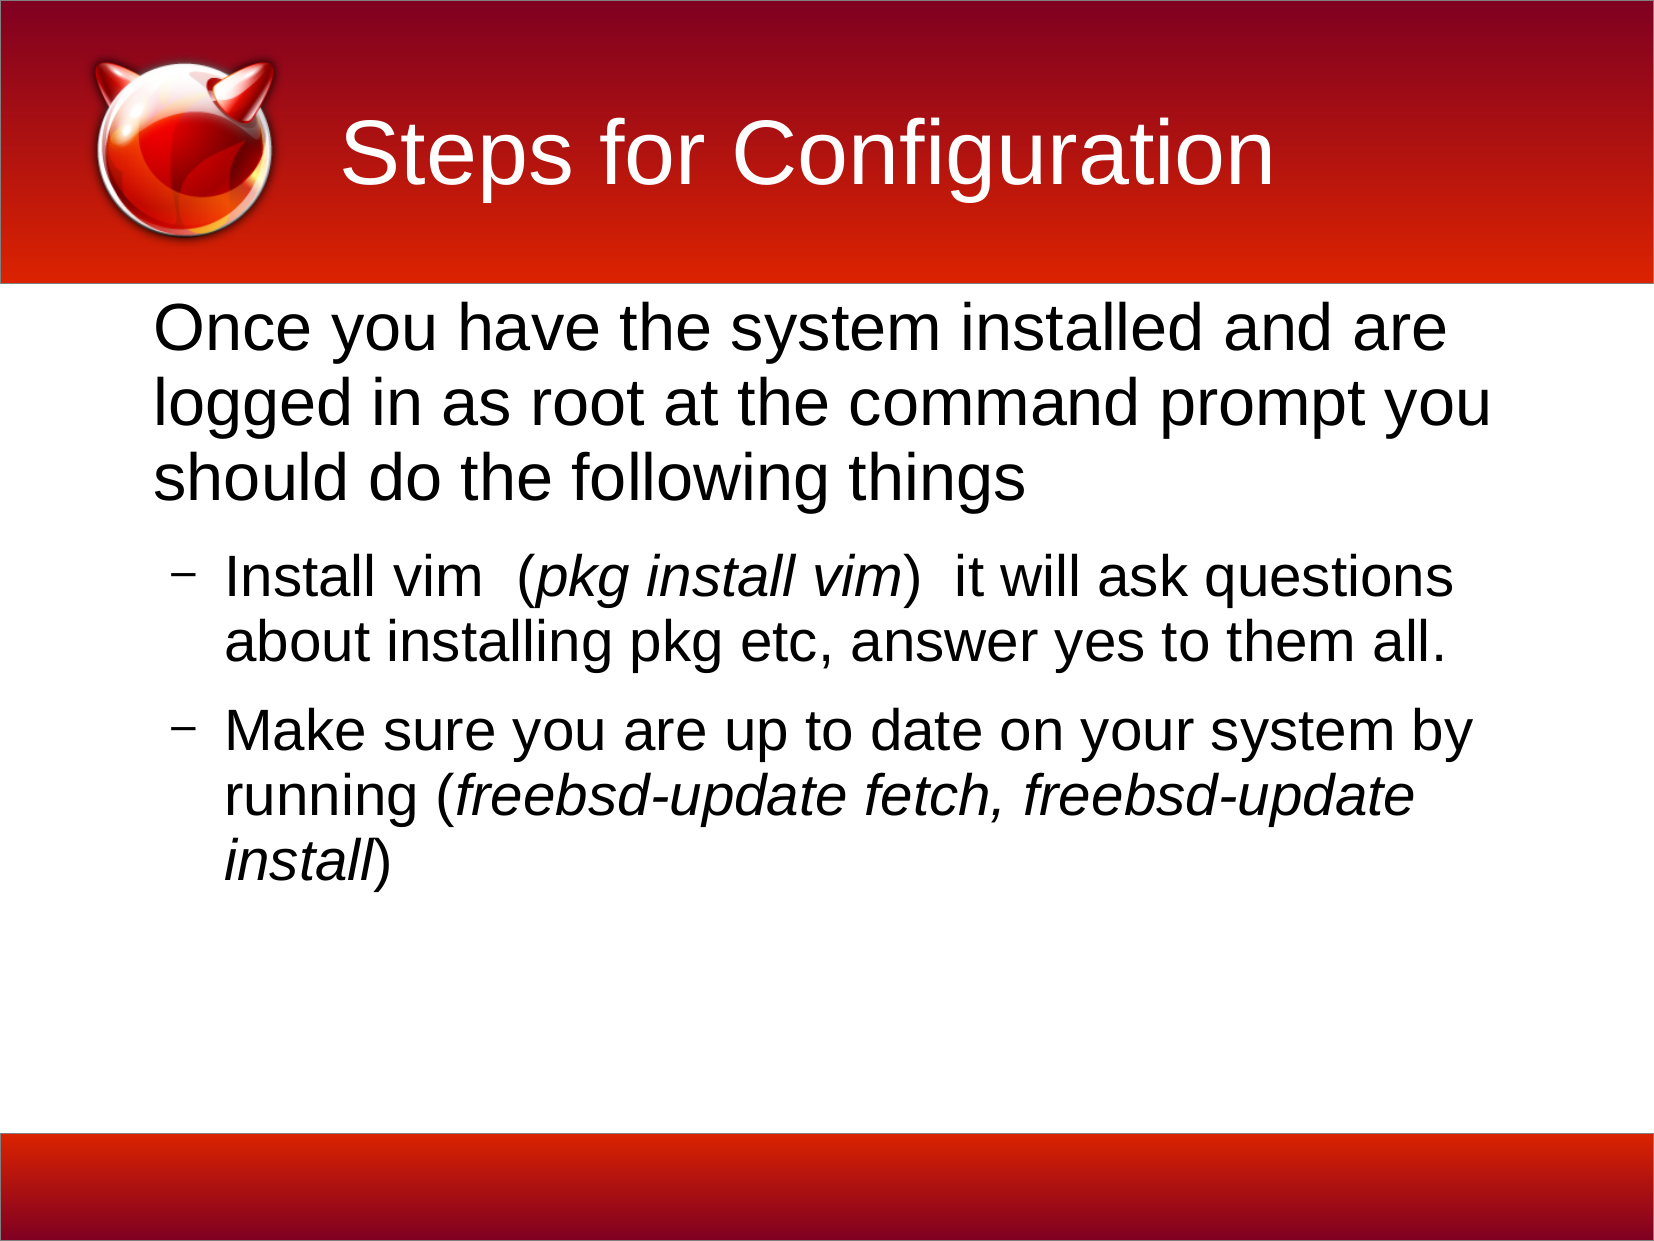

# Steps for Configuration
Once you have the system installed and are logged in as root at the command prompt you should do the following things
Install vim (pkg install vim) it will ask questions about installing pkg etc, answer yes to them all.
Make sure you are up to date on your system by running (freebsd-update fetch, freebsd-update install)